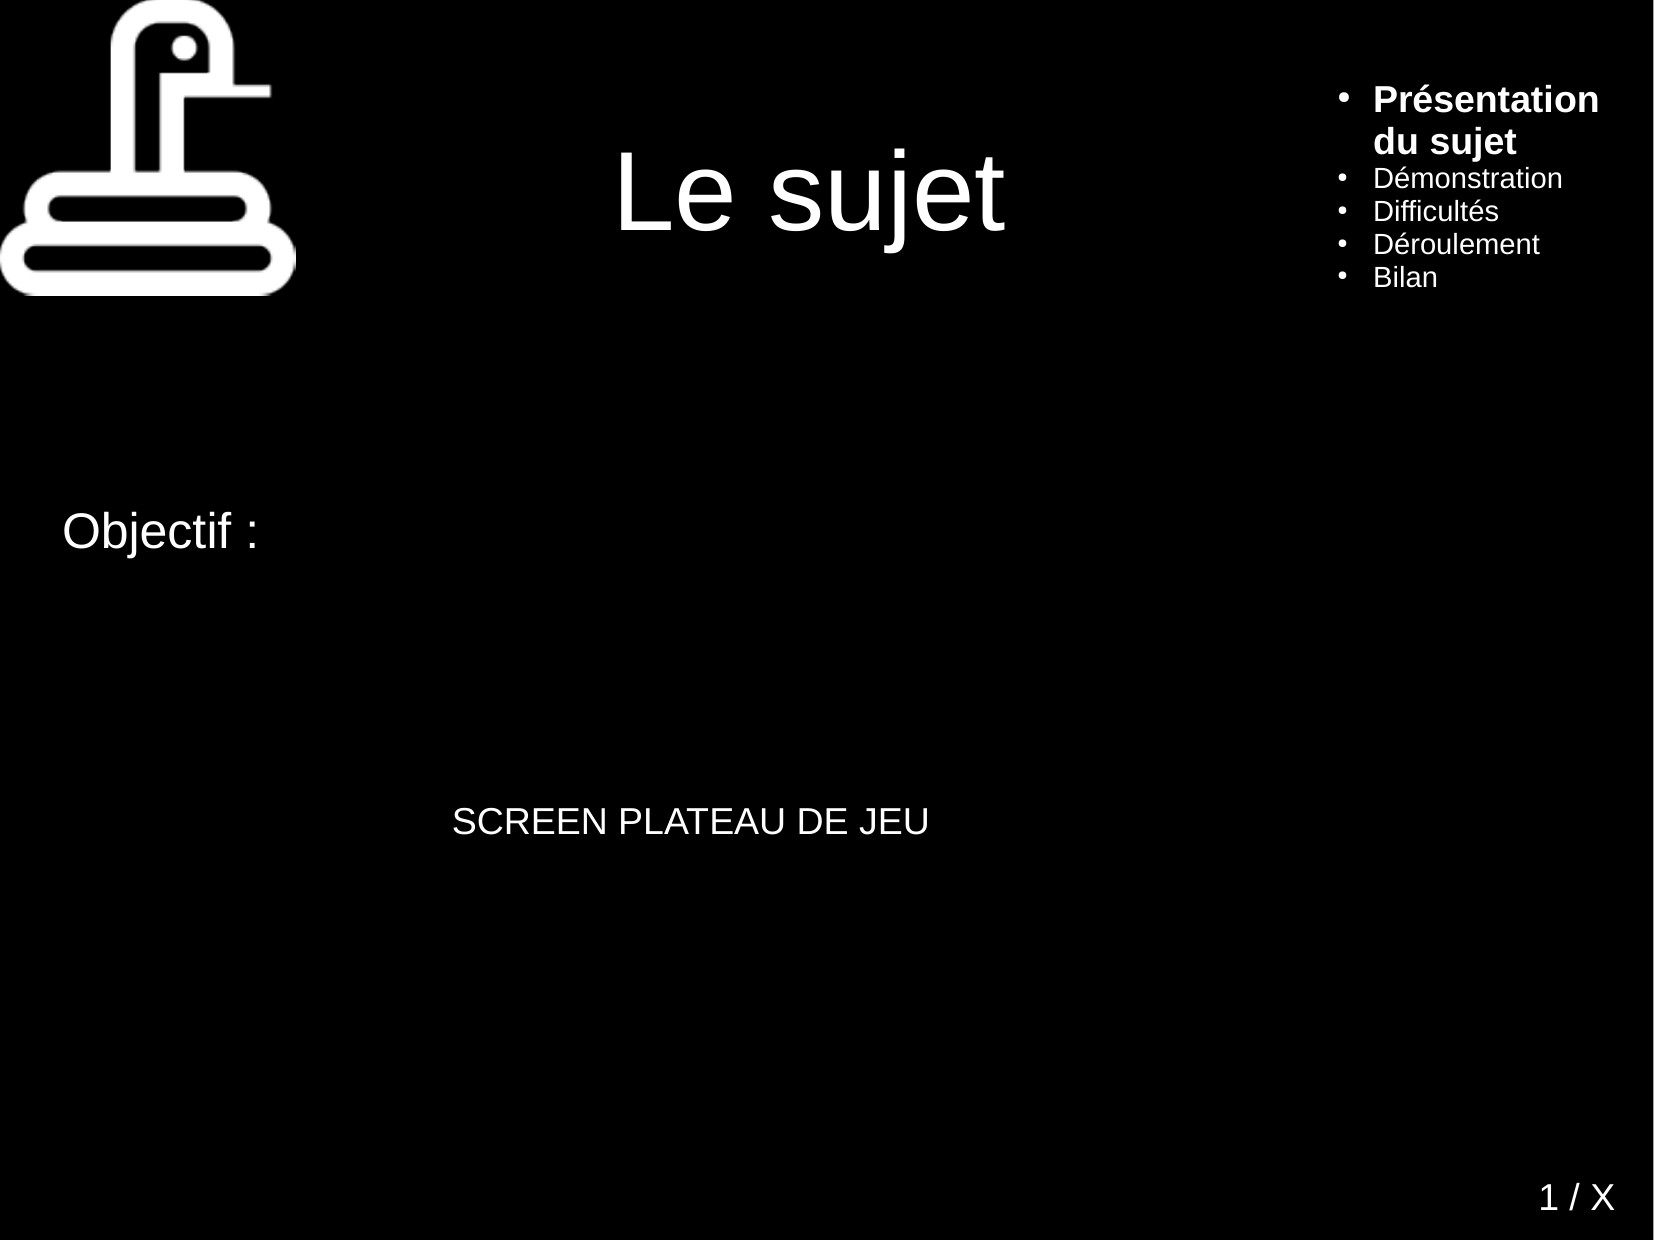

Présentation du sujet
Démonstration
Difficultés
Déroulement
Bilan
# Le sujet
Objectif :
SCREEN PLATEAU DE JEU
1 / X